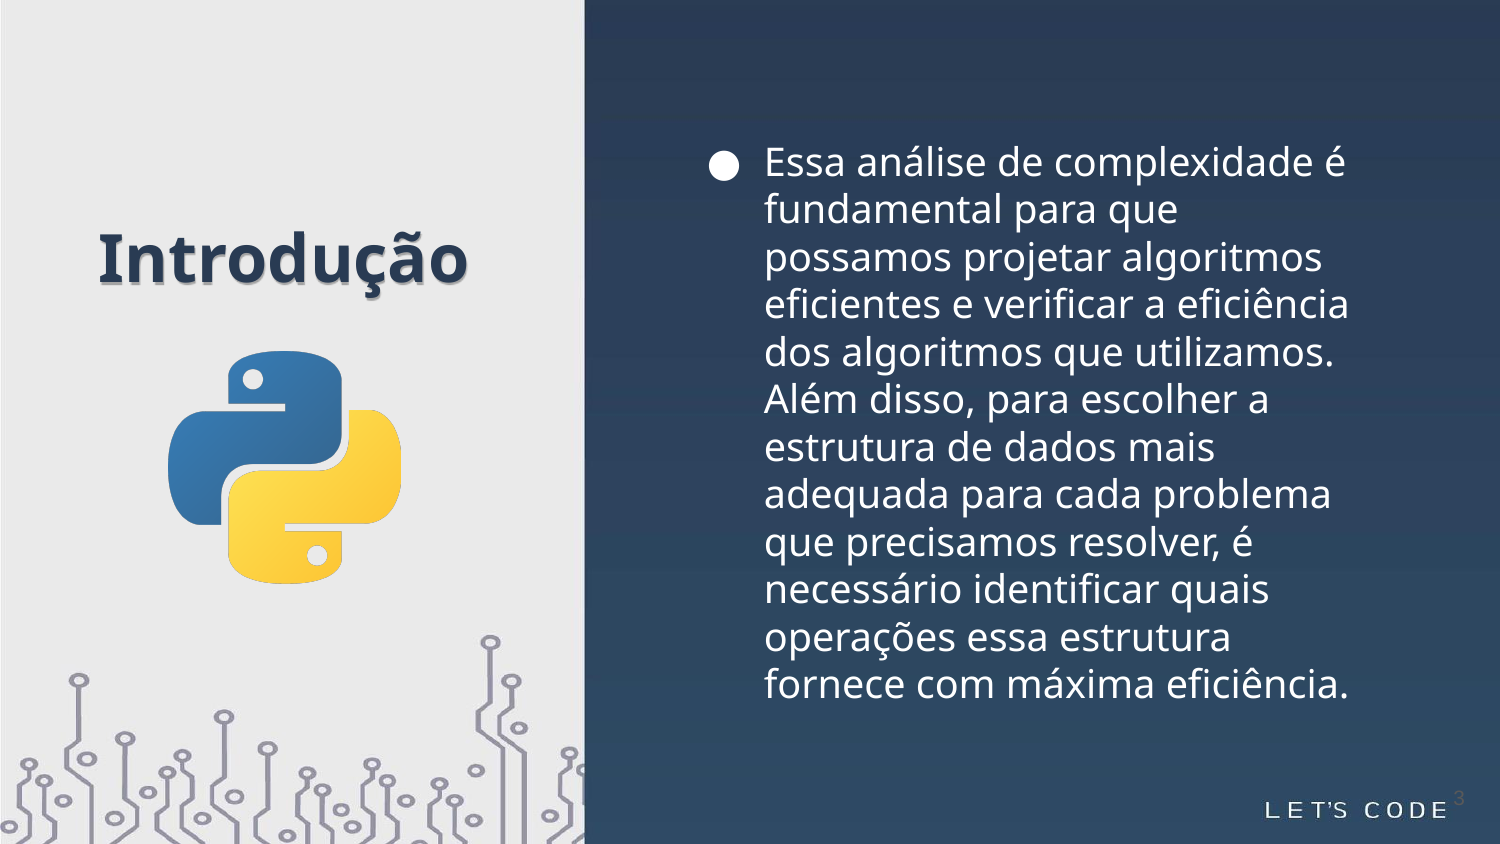

Essa análise de complexidade é fundamental para que possamos projetar algoritmos eficientes e verificar a eficiência dos algoritmos que utilizamos. Além disso, para escolher a estrutura de dados mais adequada para cada problema que precisamos resolver, é necessário identificar quais operações essa estrutura fornece com máxima eficiência.
Introdução